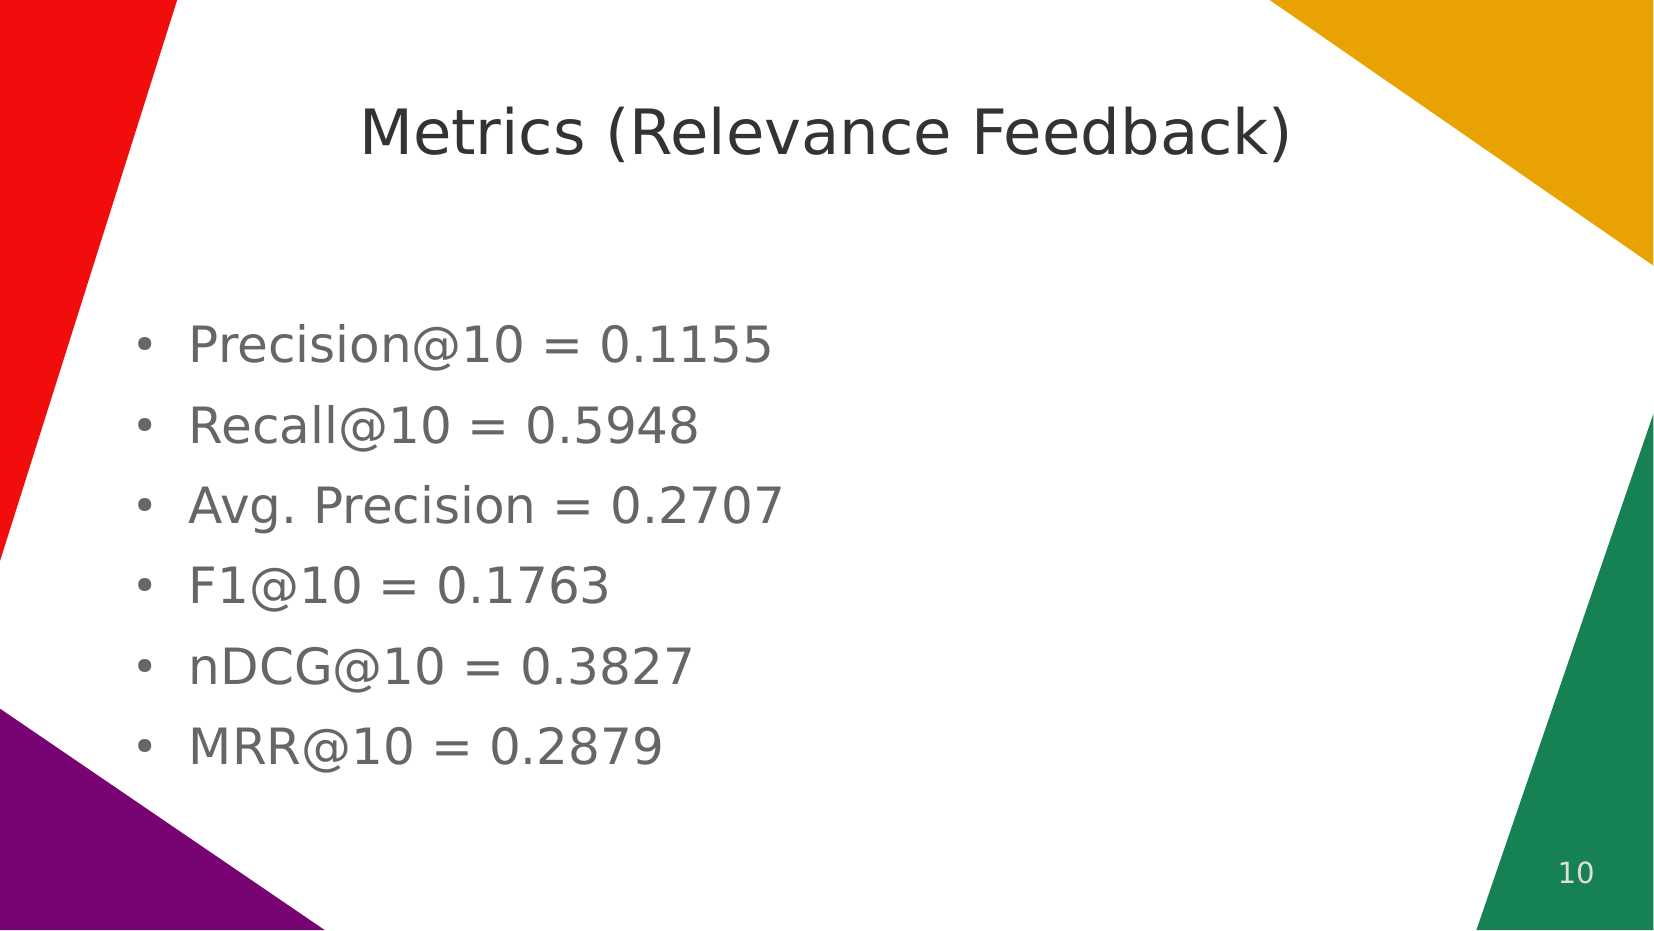

# Metrics (Relevance Feedback)
Precision@10 = 0.1155
Recall@10 = 0.5948
Avg. Precision = 0.2707
F1@10 = 0.1763
nDCG@10 = 0.3827
MRR@10 = 0.2879
10